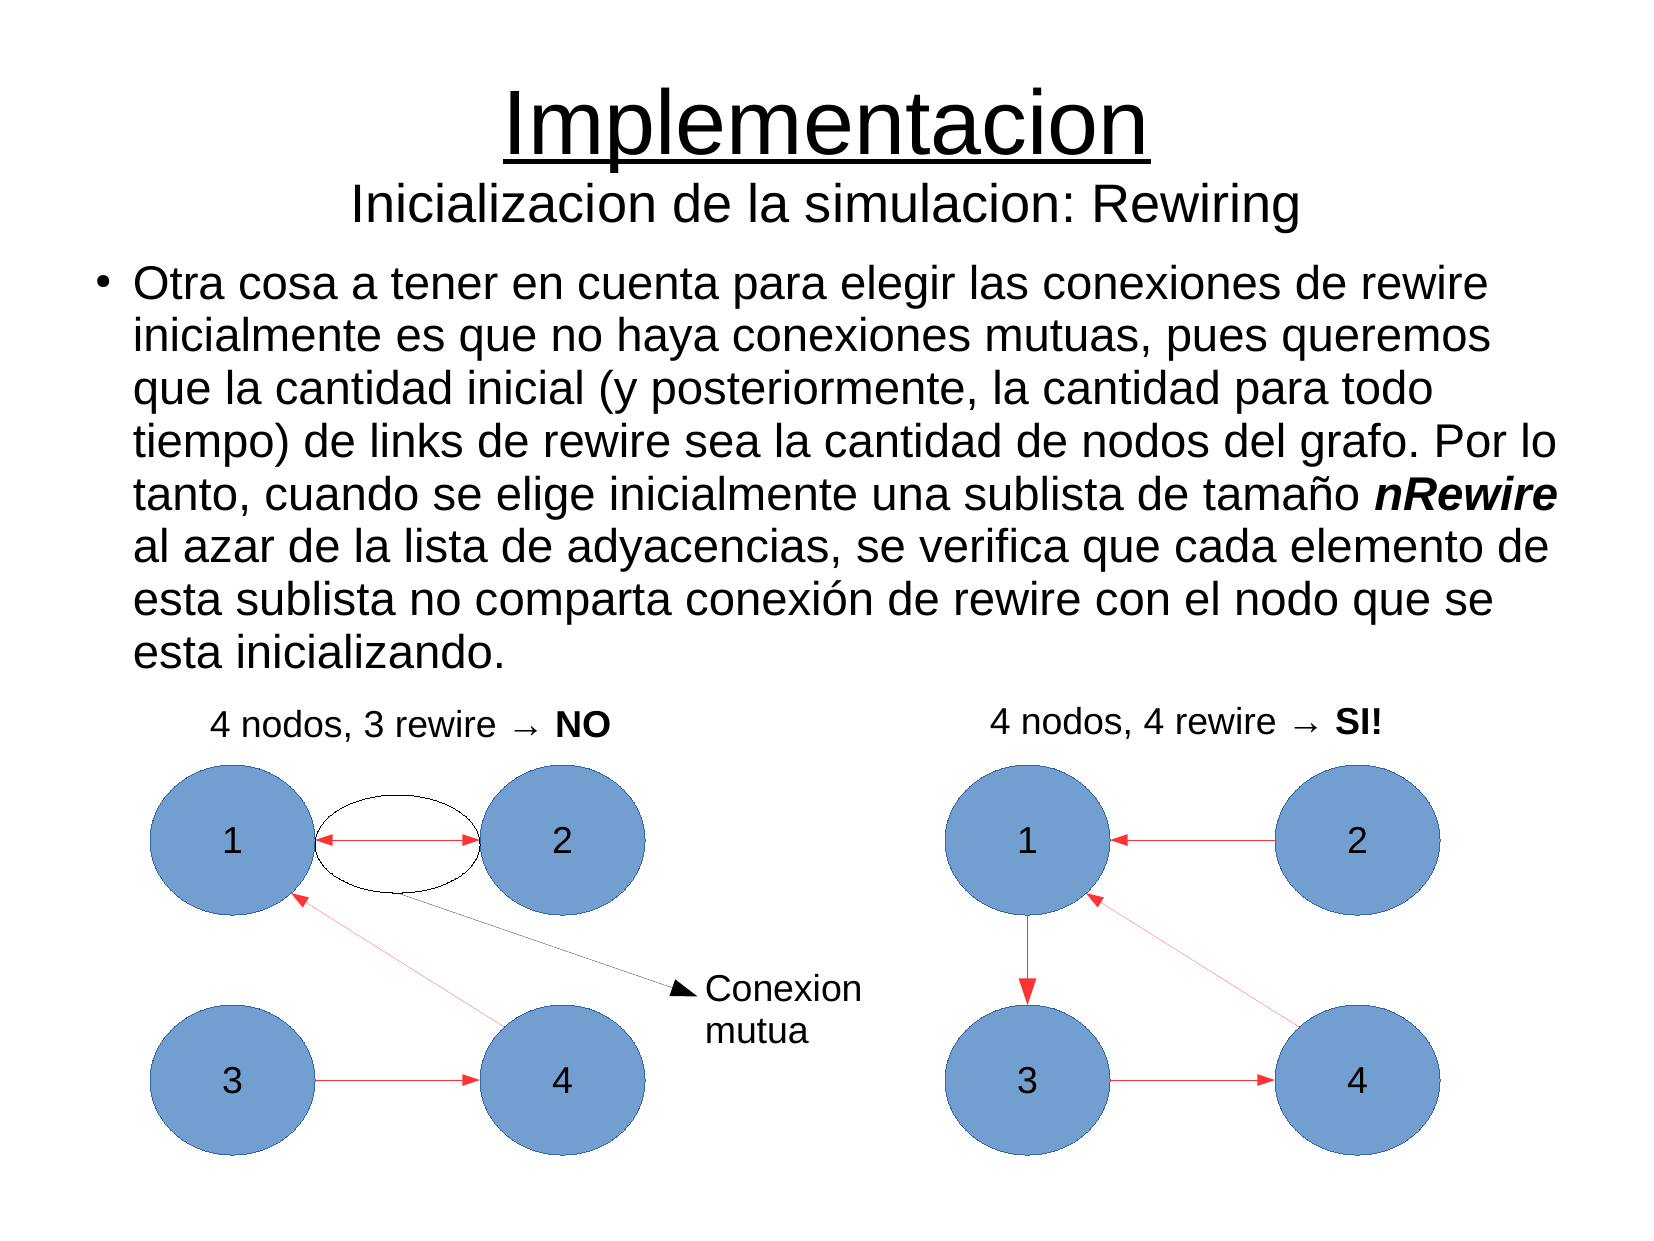

Implementacion
Inicializacion de la simulacion: Rewiring
# Otra cosa a tener en cuenta para elegir las conexiones de rewire inicialmente es que no haya conexiones mutuas, pues queremos que la cantidad inicial (y posteriormente, la cantidad para todo tiempo) de links de rewire sea la cantidad de nodos del grafo. Por lo tanto, cuando se elige inicialmente una sublista de tamaño nRewire al azar de la lista de adyacencias, se verifica que cada elemento de esta sublista no comparta conexión de rewire con el nodo que se esta inicializando.
4 nodos, 4 rewire → SI!
4 nodos, 3 rewire → NO
1
2
1
2
Conexion mutua
3
4
3
4